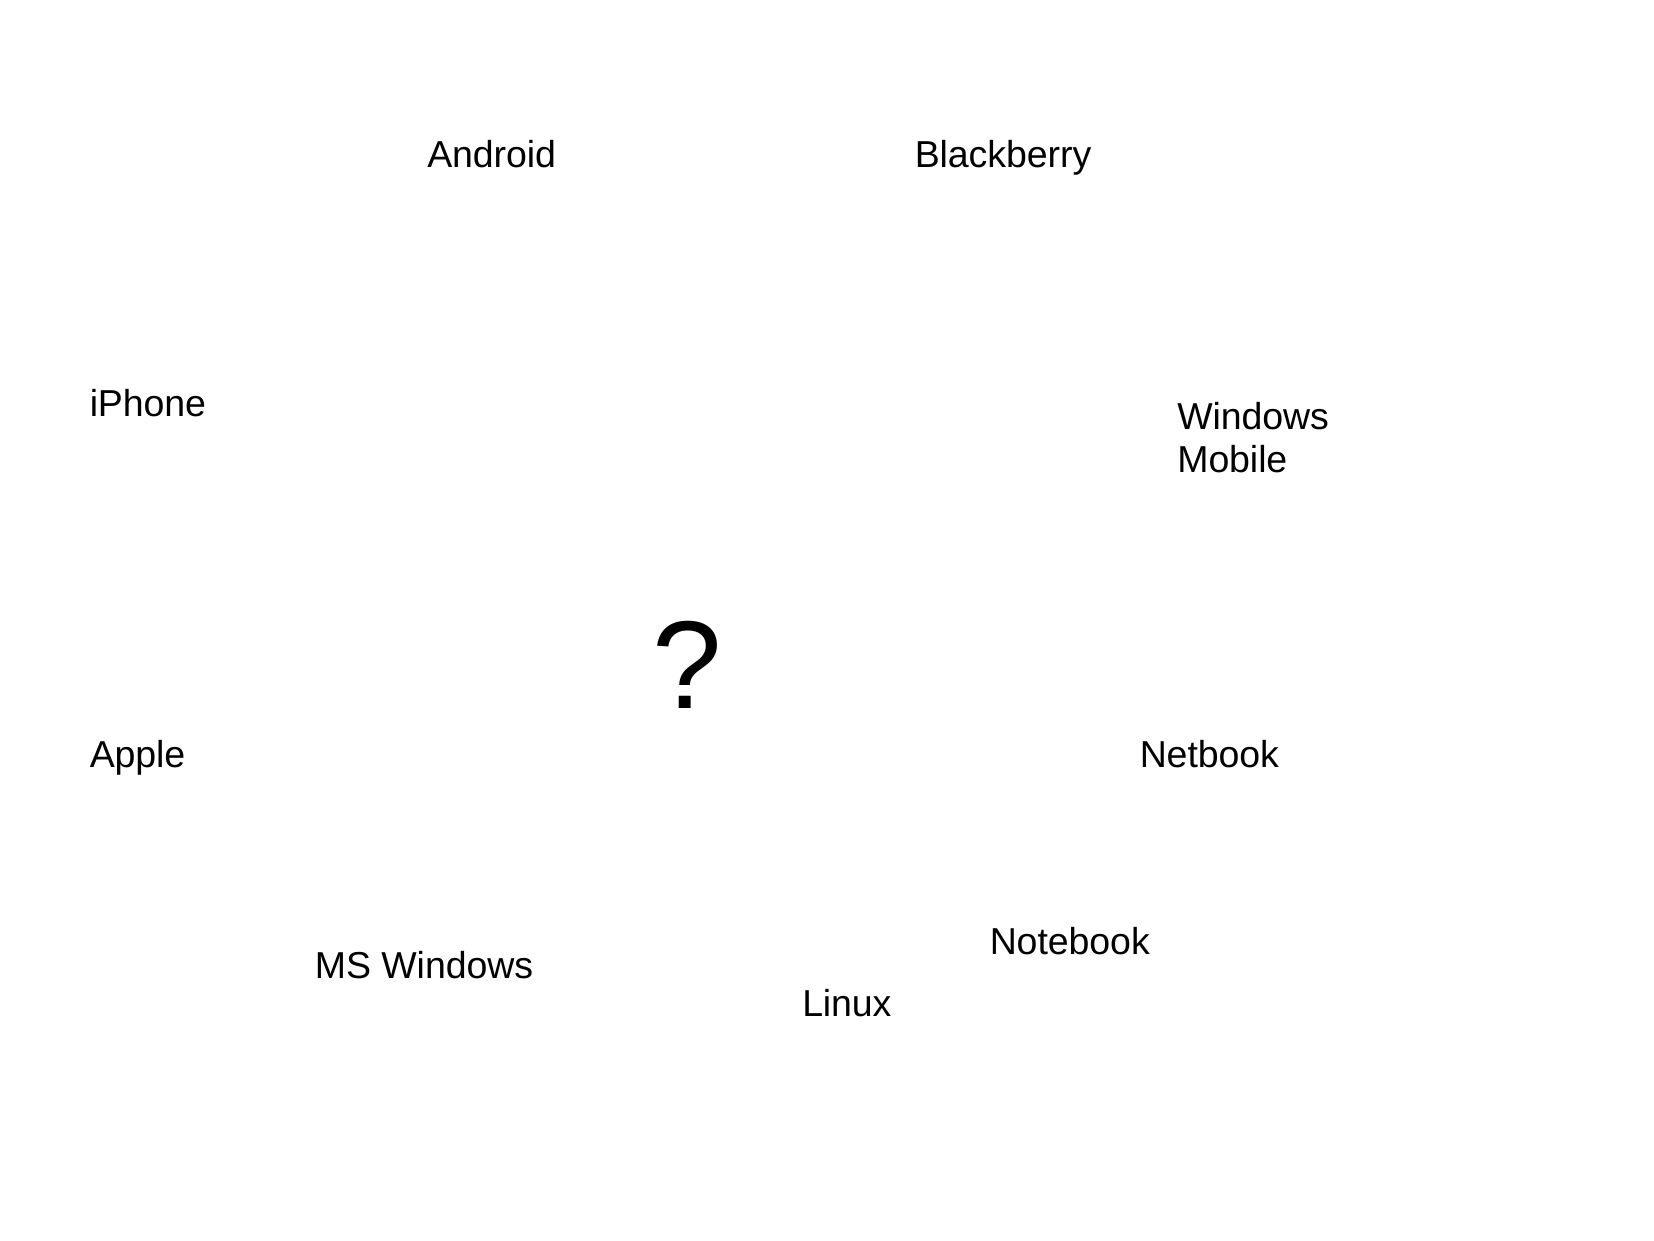

Android
Blackberry
iPhone
Windows Mobile
?
Apple
Netbook
Notebook
MS Windows
Linux